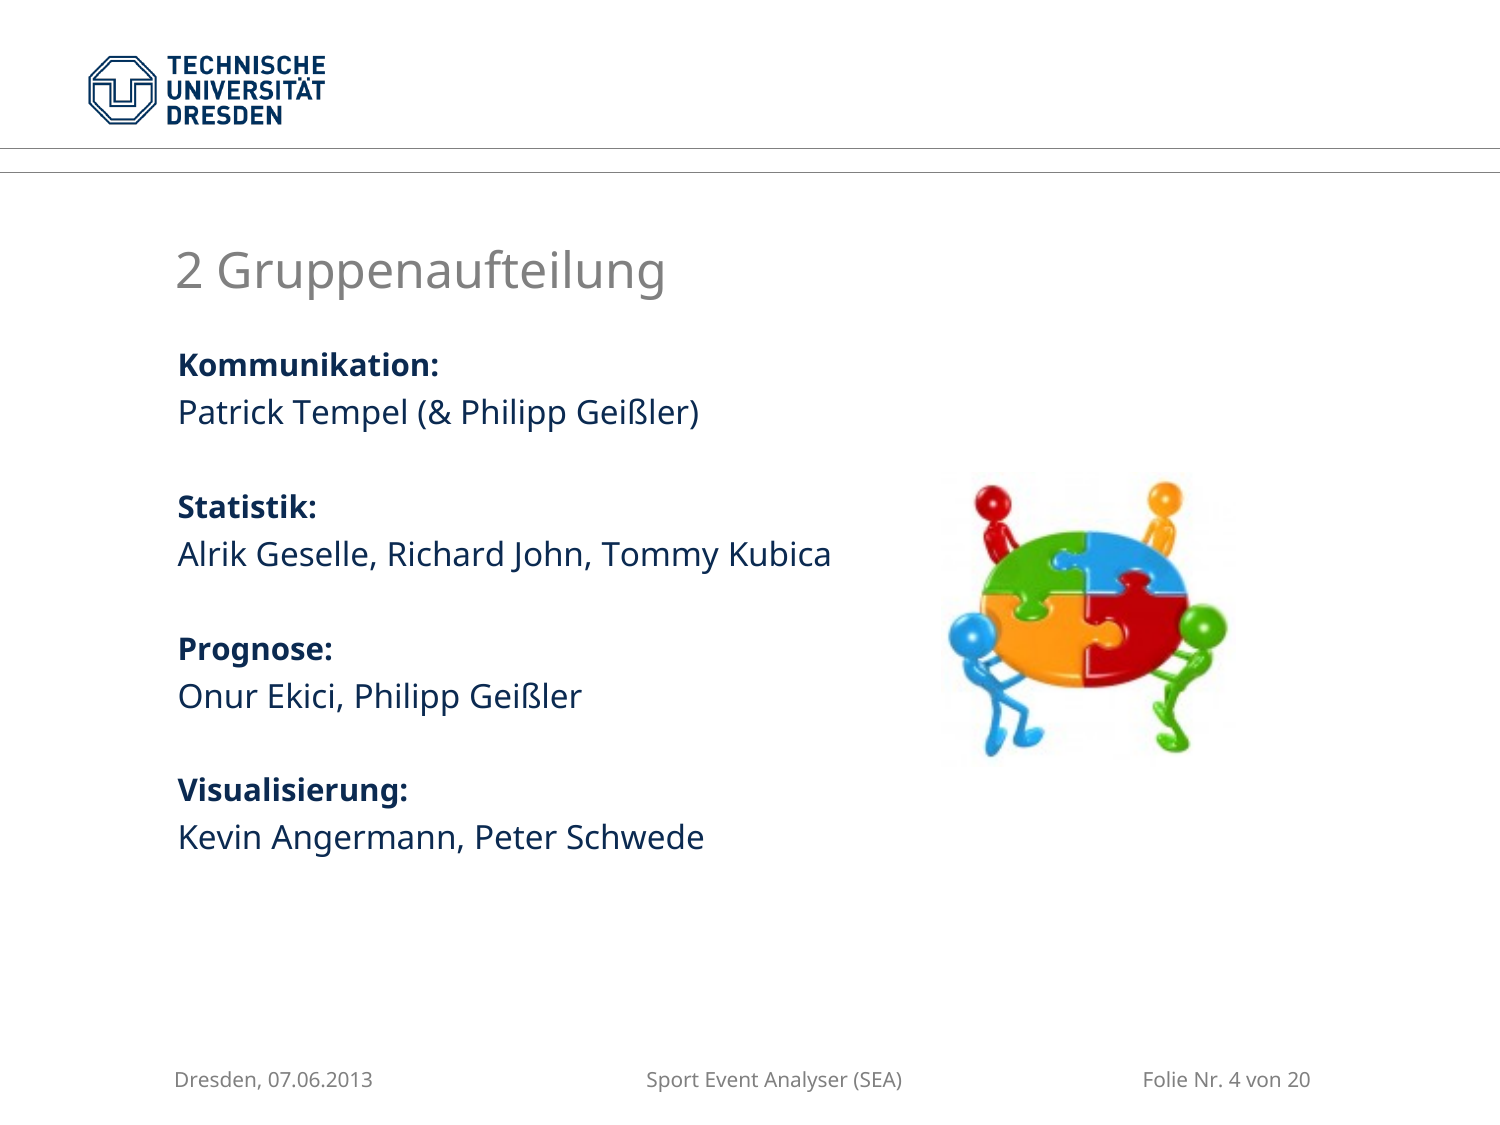

# 2 Gruppenaufteilung
Kommunikation:
Patrick Tempel (& Philipp Geißler)
Statistik:
Alrik Geselle, Richard John, Tommy Kubica
Prognose:
Onur Ekici, Philipp Geißler
Visualisierung:
Kevin Angermann, Peter Schwede
Dresden, 07.06.2013